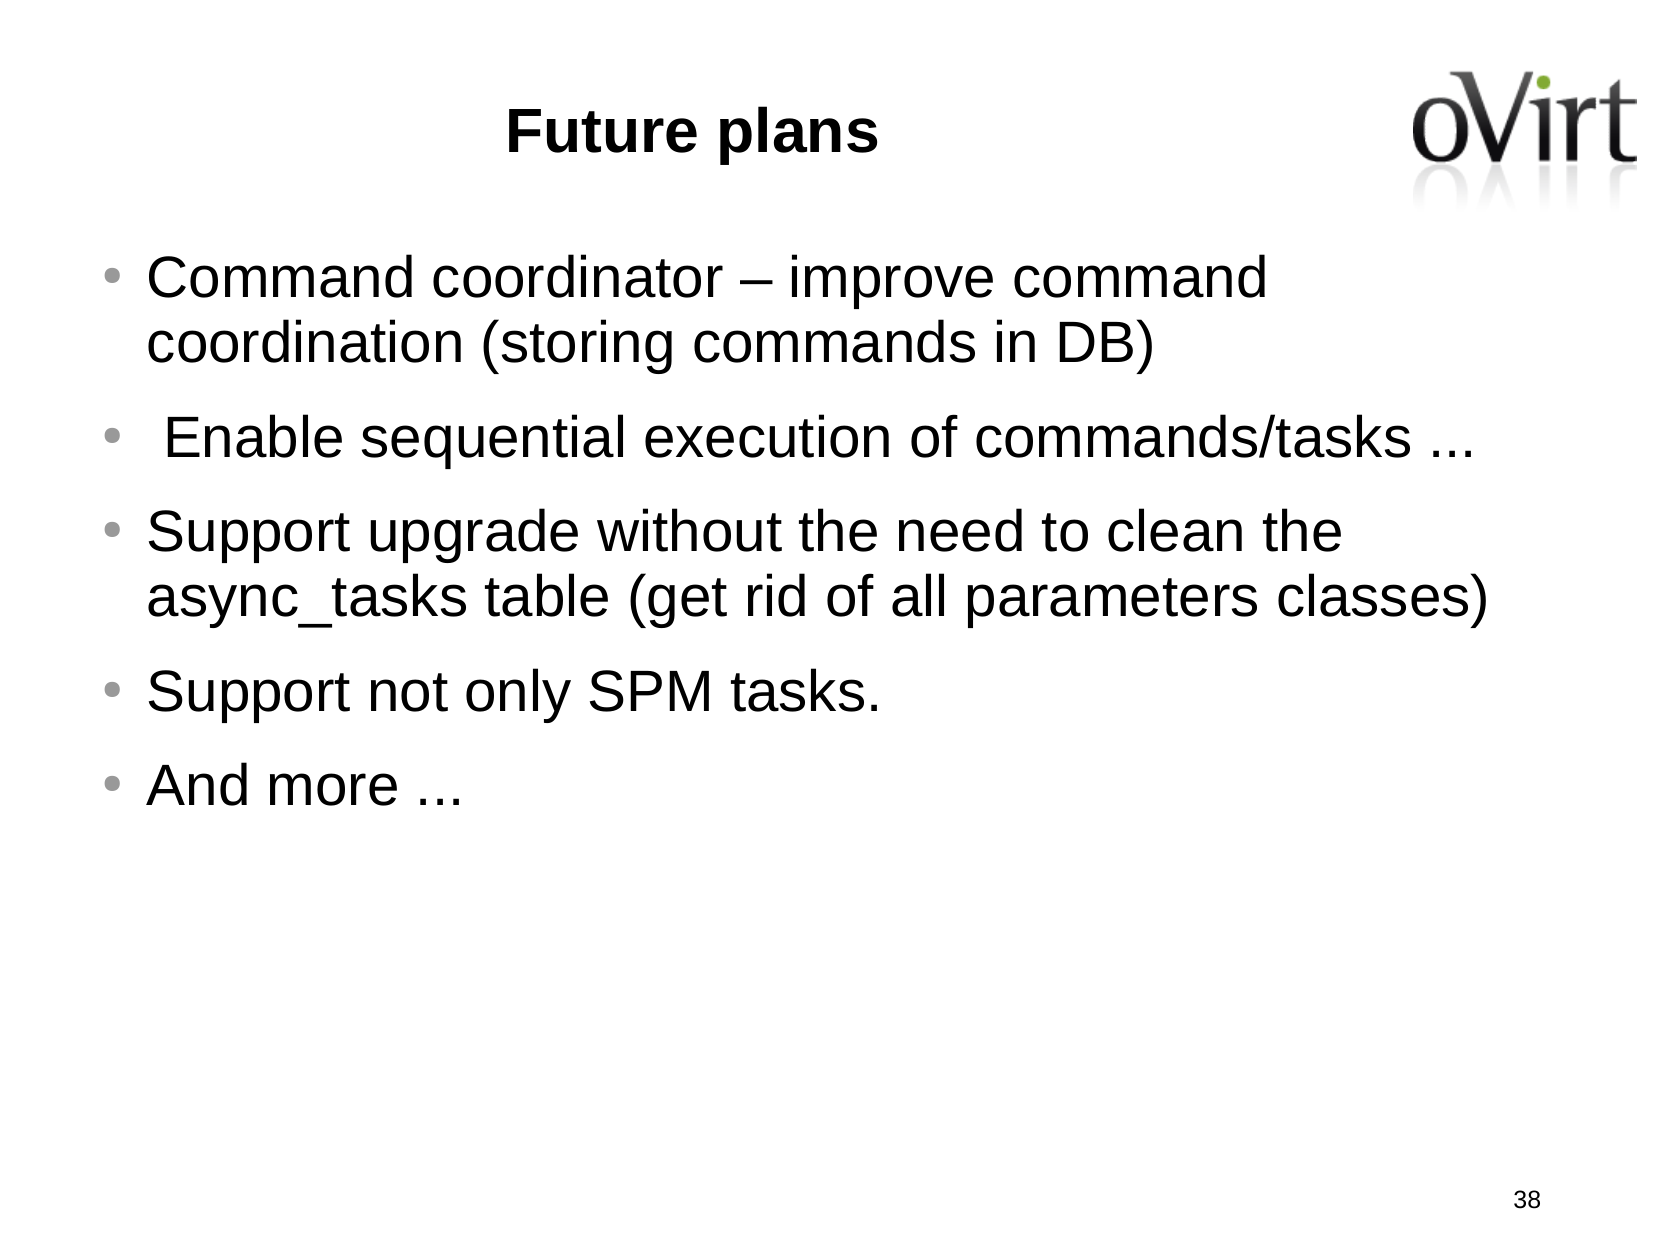

# Future plans
Command coordinator – improve command coordination (storing commands in DB)
 Enable sequential execution of commands/tasks ...
Support upgrade without the need to clean the async_tasks table (get rid of all parameters classes)
Support not only SPM tasks.
And more ...